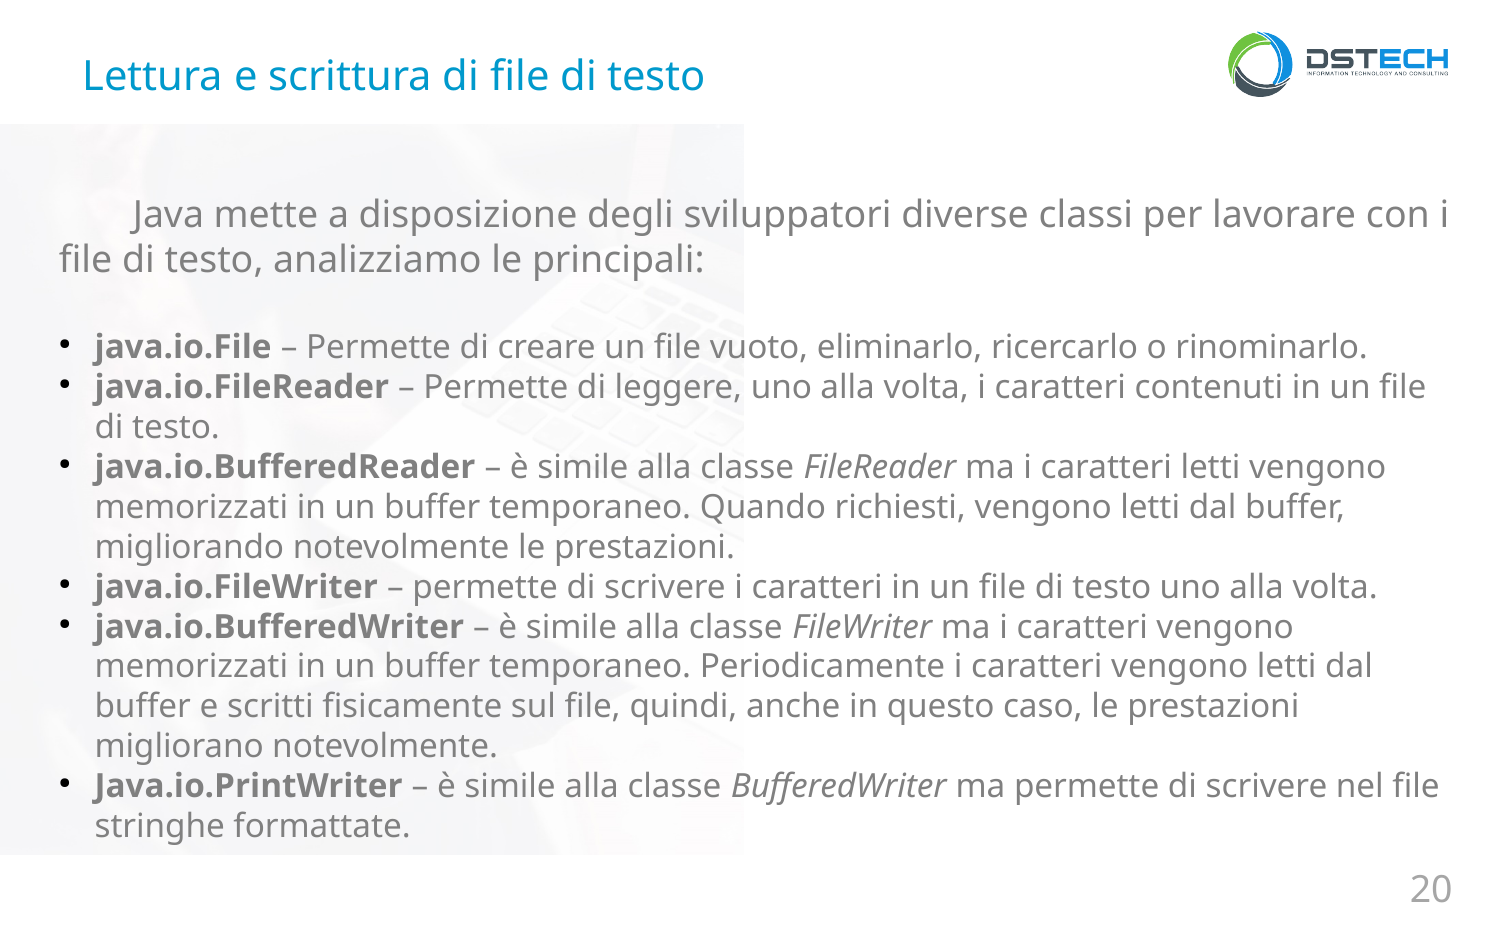

Lettura e scrittura di file di testo
	Java mette a disposizione degli sviluppatori diverse classi per lavorare con i file di testo, analizziamo le principali:
java.io.File – Permette di creare un file vuoto, eliminarlo, ricercarlo o rinominarlo.
java.io.FileReader – Permette di leggere, uno alla volta, i caratteri contenuti in un file di testo.
java.io.BufferedReader – è simile alla classe FileReader ma i caratteri letti vengono memorizzati in un buffer temporaneo. Quando richiesti, vengono letti dal buffer, migliorando notevolmente le prestazioni.
java.io.FileWriter – permette di scrivere i caratteri in un file di testo uno alla volta.
java.io.BufferedWriter – è simile alla classe FileWriter ma i caratteri vengono memorizzati in un buffer temporaneo. Periodicamente i caratteri vengono letti dal buffer e scritti fisicamente sul file, quindi, anche in questo caso, le prestazioni migliorano notevolmente.
Java.io.PrintWriter – è simile alla classe BufferedWriter ma permette di scrivere nel file stringhe formattate.
20